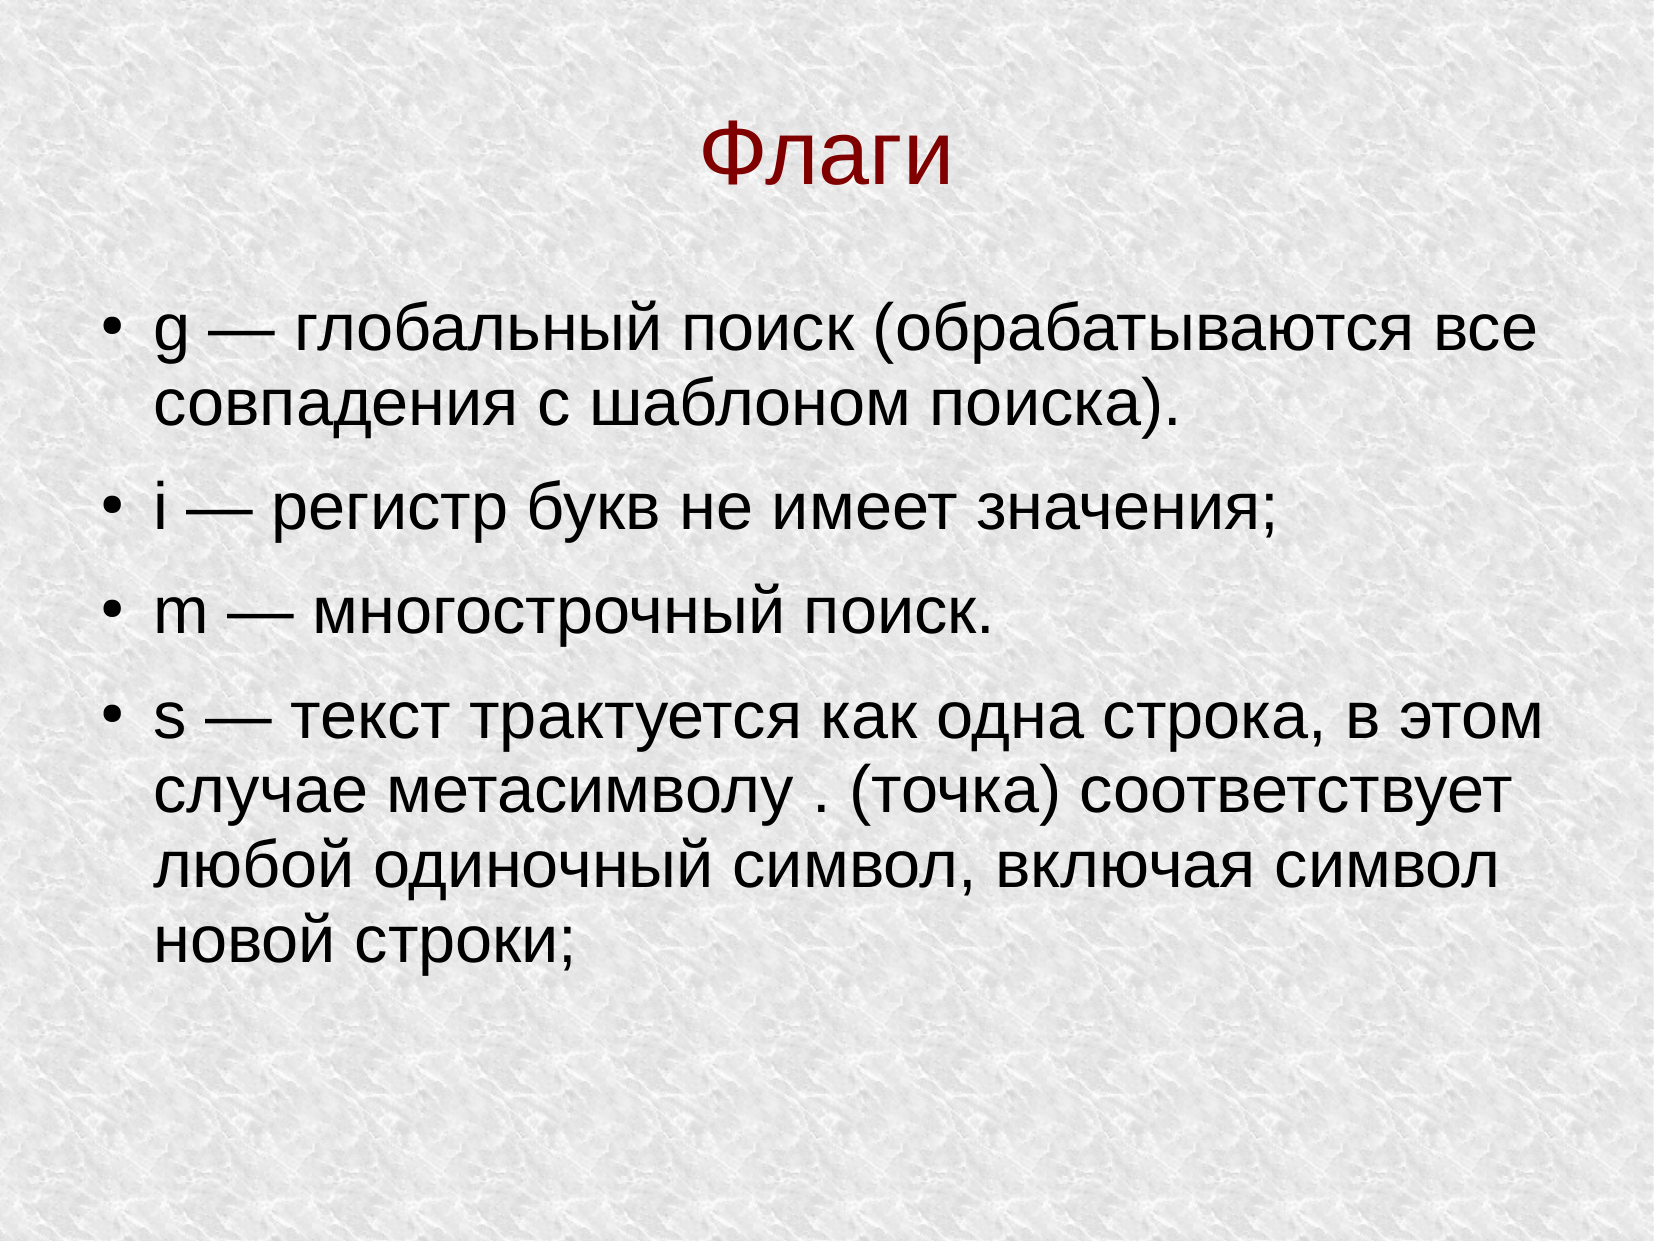

# Флаги
g — глобальный поиск (обрабатываются все совпадения с шаблоном поиска).
i — регистр букв не имеет значения;
m — многострочный поиск.
s — текст трактуется как одна строка, в этом случае метасимволу . (точка) соответствует любой одиночный символ, включая символ новой строки;